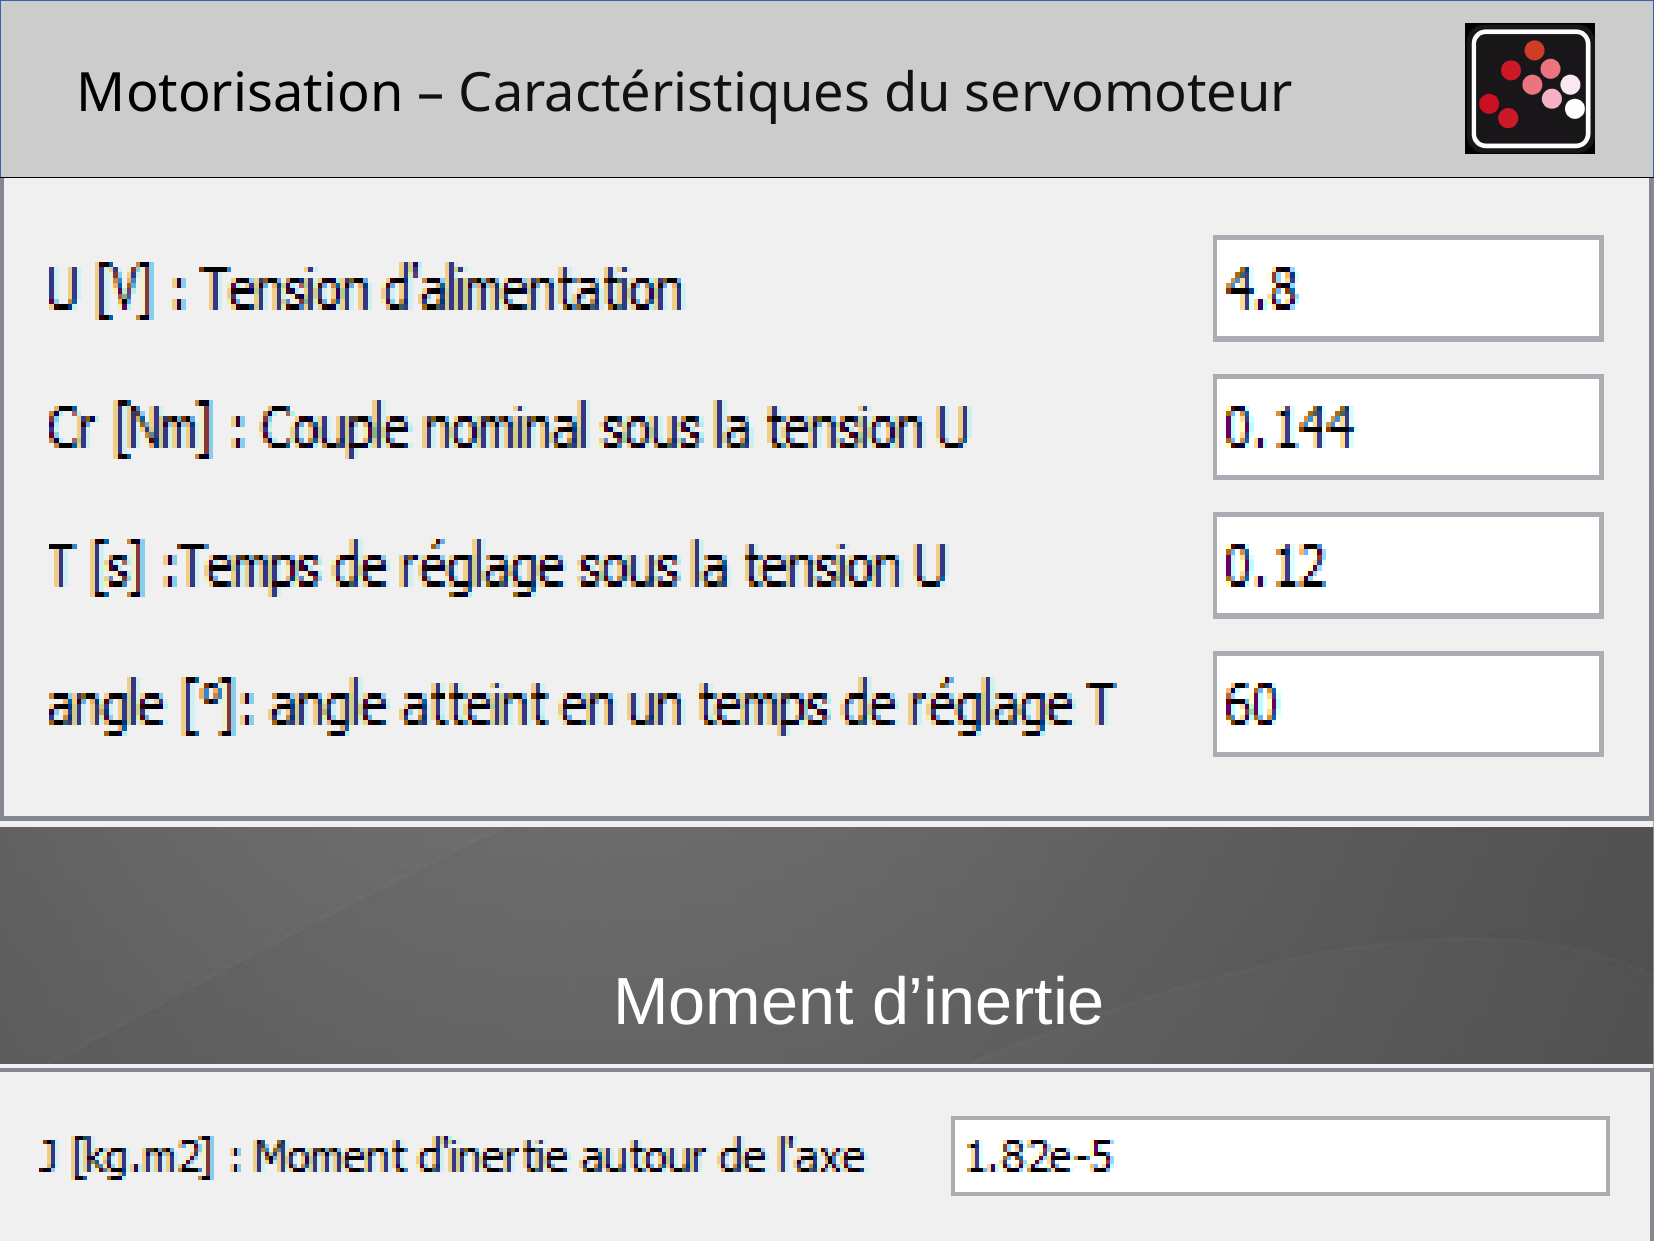

Motorisation – Caractéristiques du servomoteur
Moment d’inertie